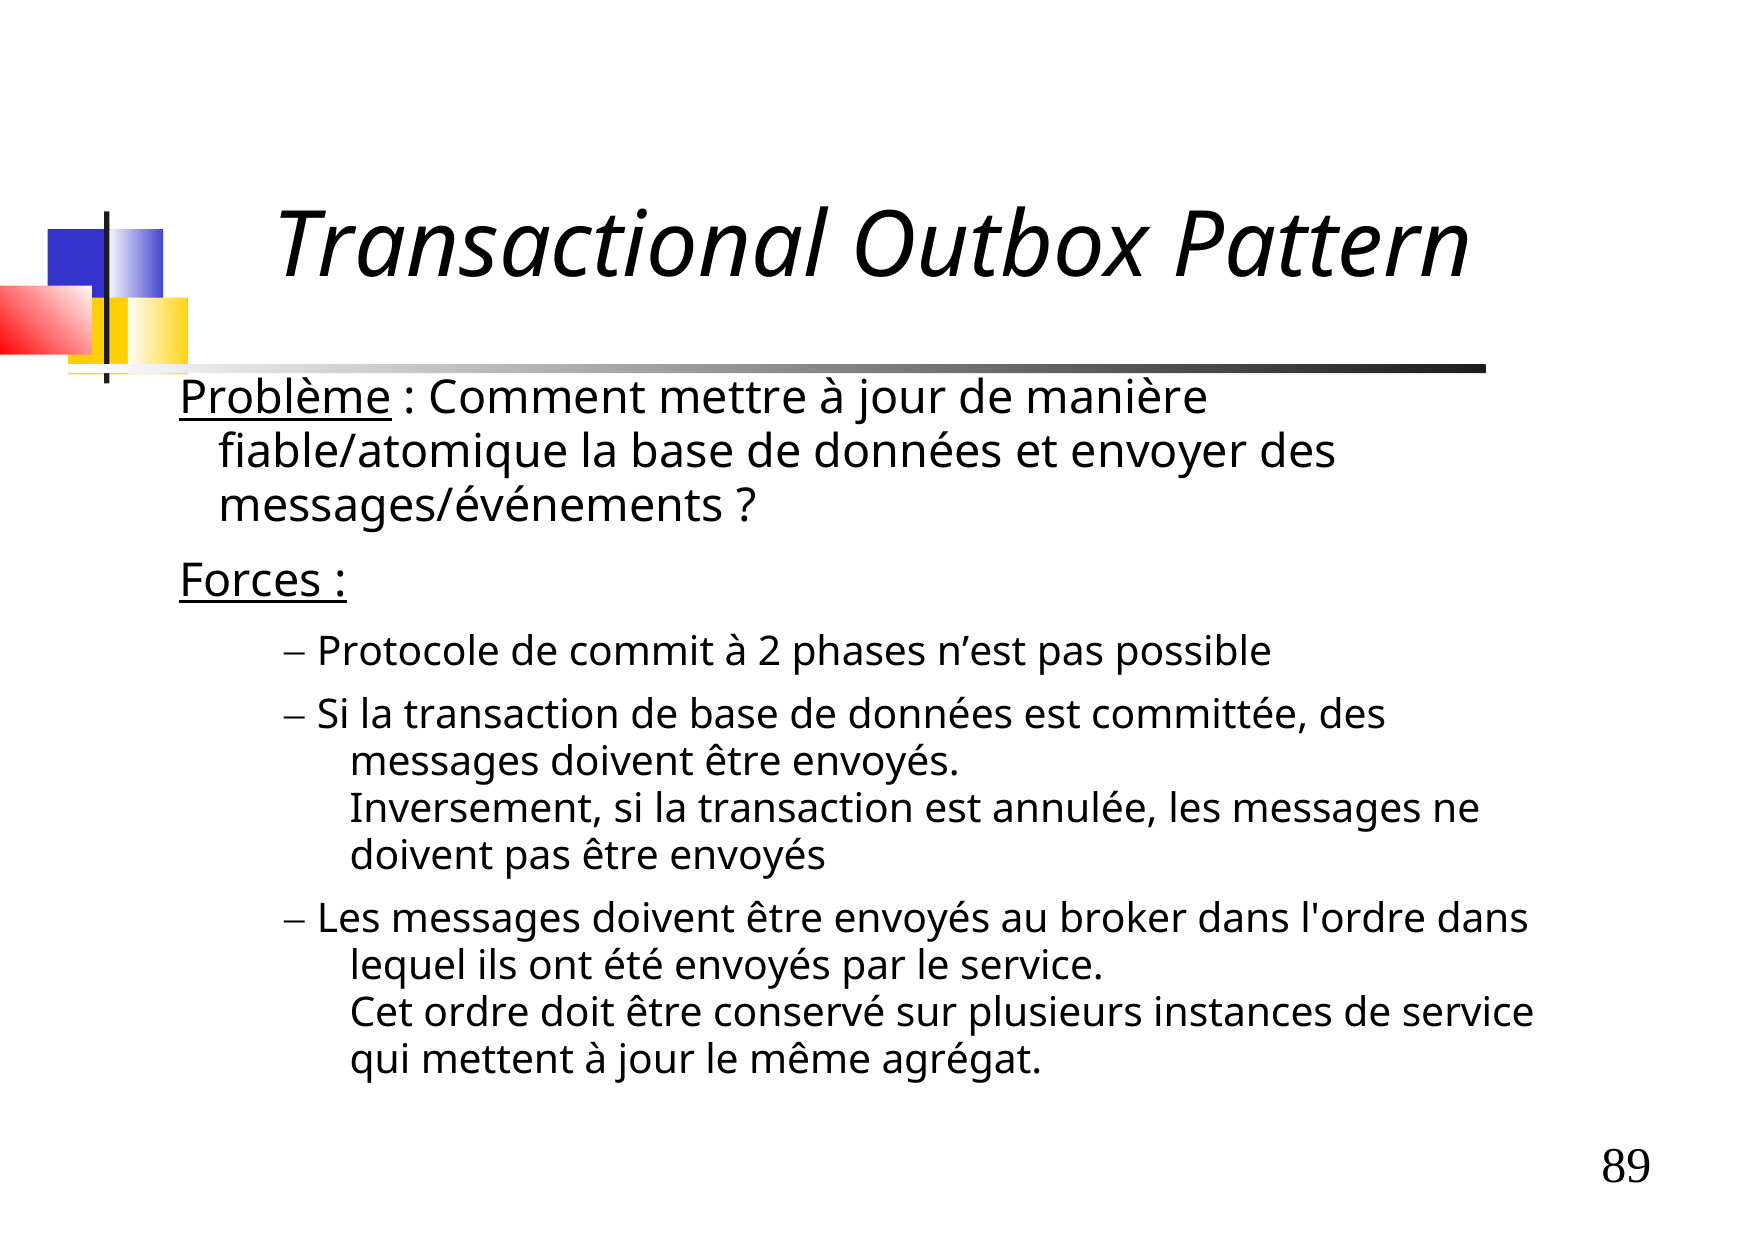

# Transactional Outbox Pattern
Problème : Comment mettre à jour de manière fiable/atomique la base de données et envoyer des messages/événements ?
Forces :
Protocole de commit à 2 phases n’est pas possible
Si la transaction de base de données est committée, des messages doivent être envoyés.
Inversement, si la transaction est annulée, les messages ne doivent pas être envoyés
Les messages doivent être envoyés au broker dans l'ordre dans lequel ils ont été envoyés par le service.
Cet ordre doit être conservé sur plusieurs instances de service qui mettent à jour le même agrégat.